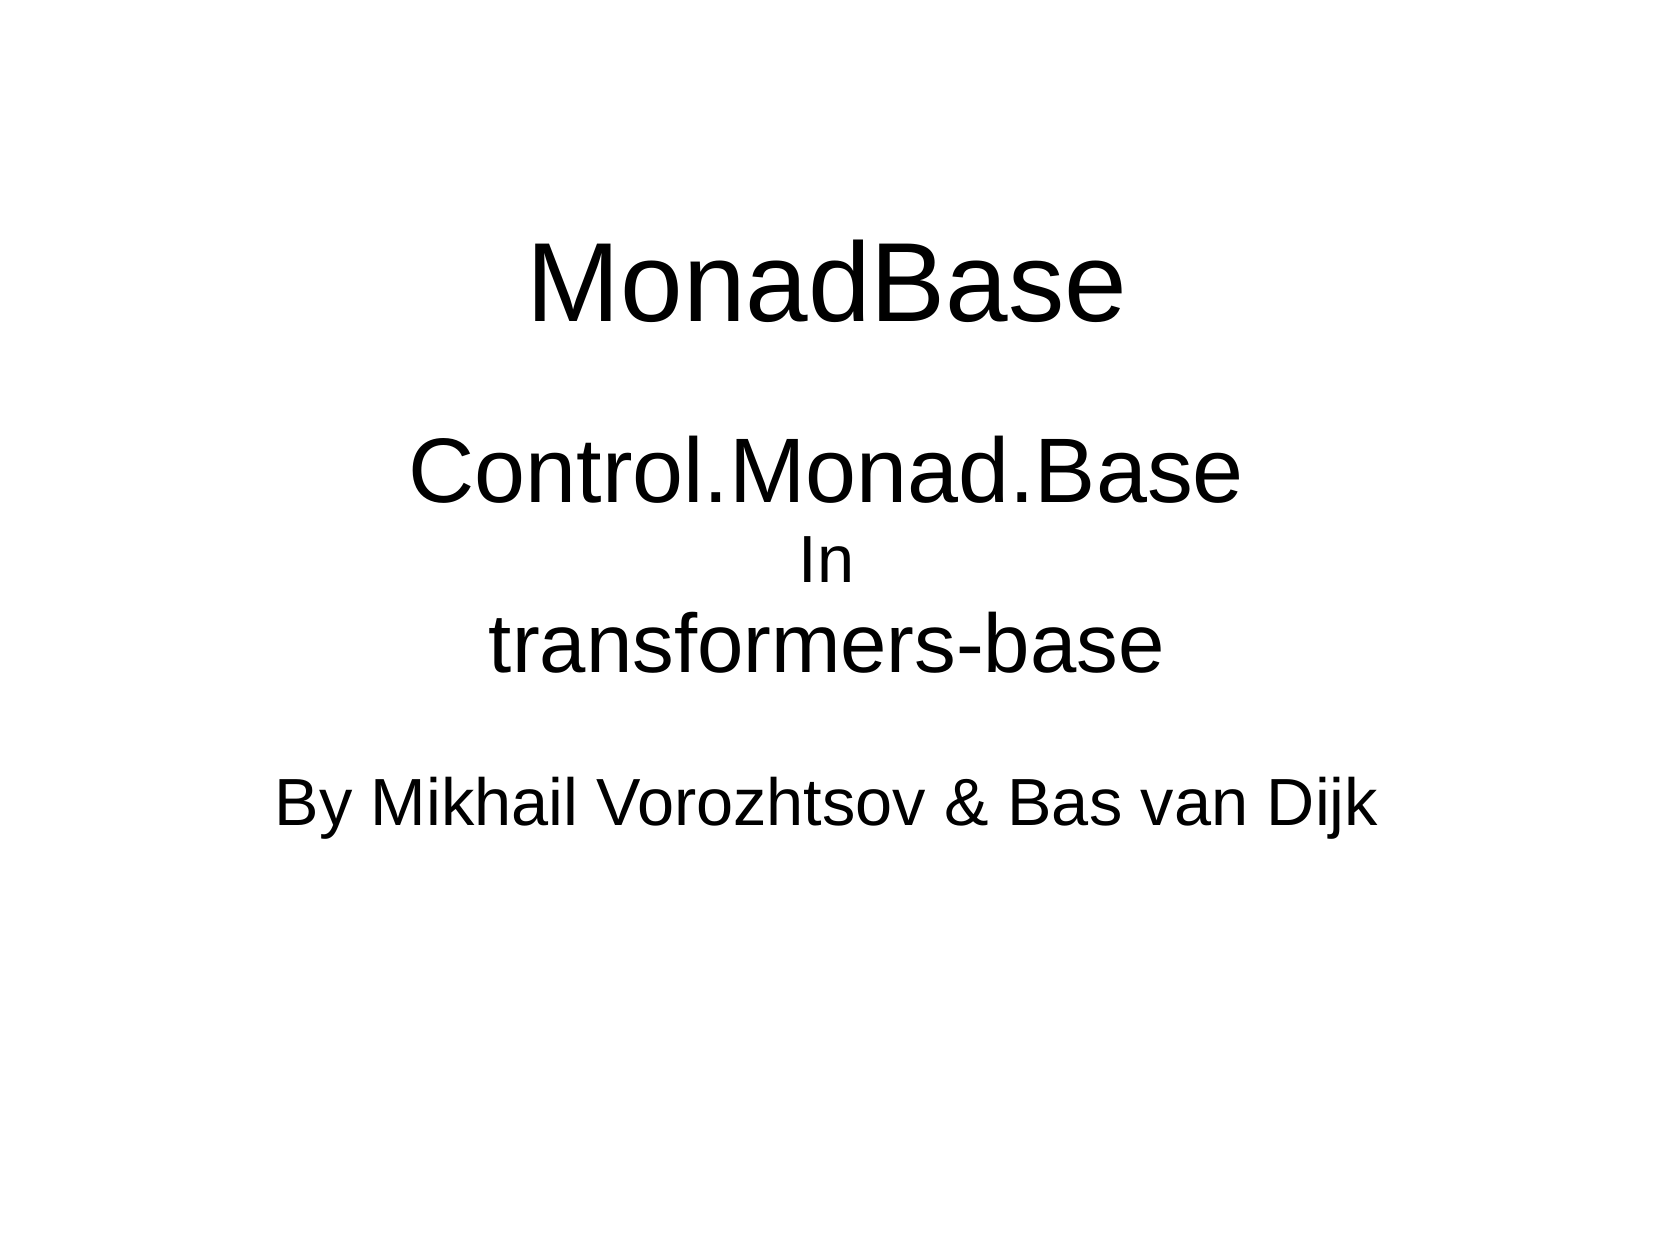

# MonadBase
Control.Monad.Base
In
transformers-base
By Mikhail Vorozhtsov & Bas van Dijk